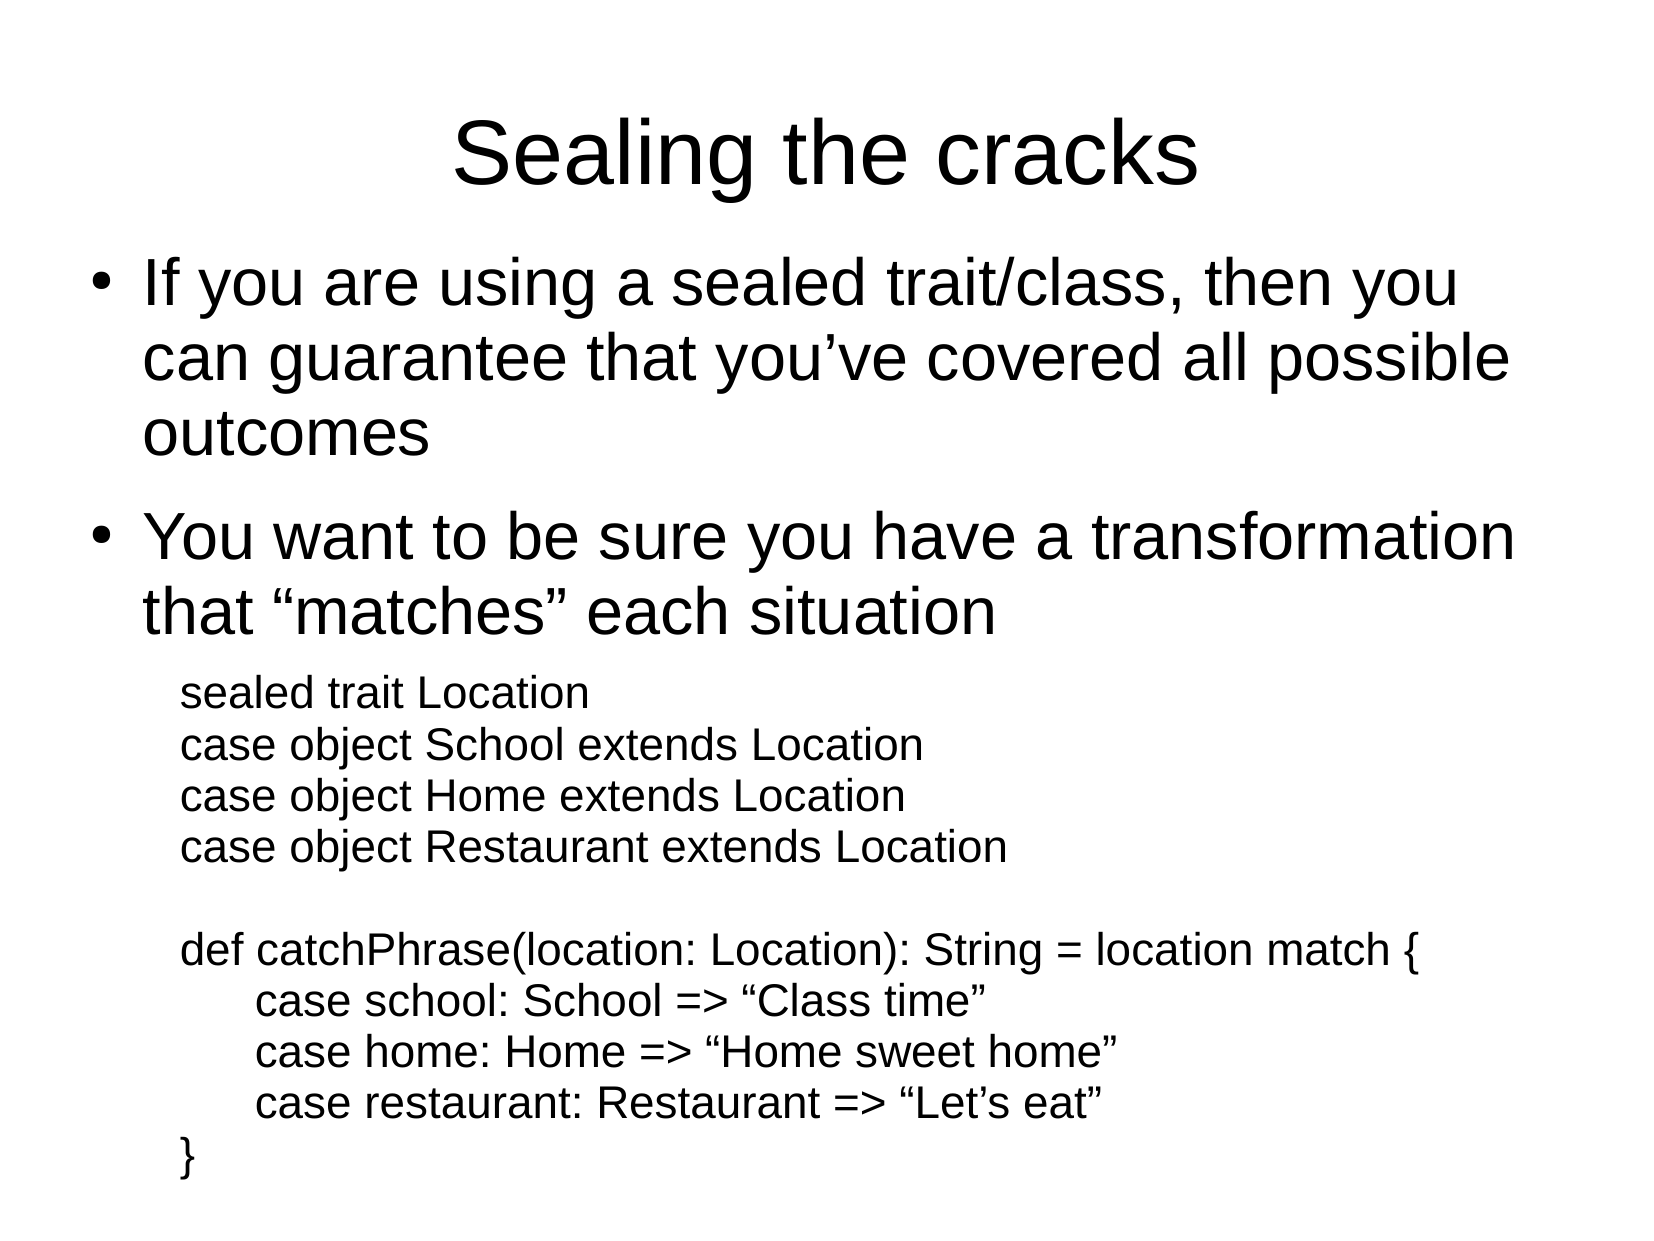

# Sealing the cracks
If you are using a sealed trait/class, then you can guarantee that you’ve covered all possible outcomes
You want to be sure you have a transformation that “matches” each situation
sealed trait Location
case object School extends Location
case object Home extends Location
case object Restaurant extends Location
def catchPhrase(location: Location): String = location match {
	case school: School => “Class time”
	case home: Home => “Home sweet home”
	case restaurant: Restaurant => “Let’s eat”
}